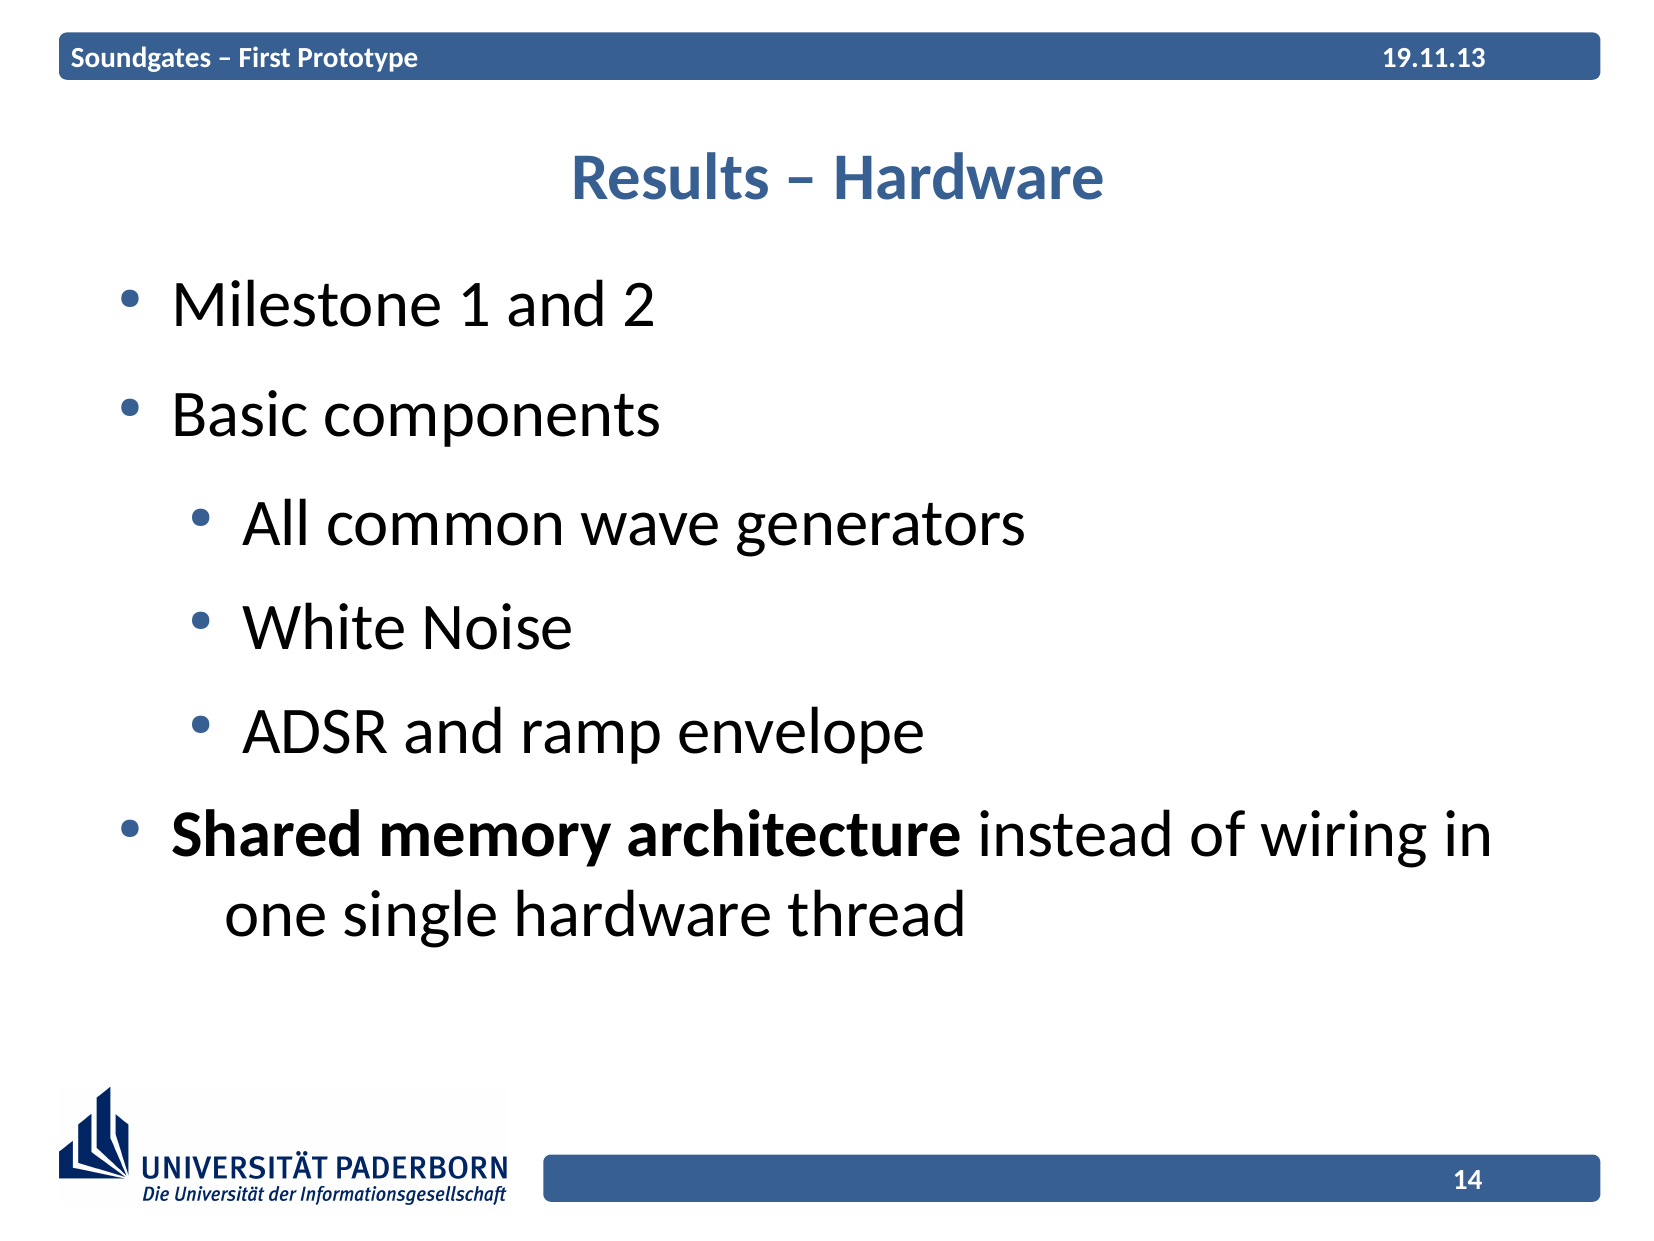

Soundgates – First Prototype
19.11.13
# Results – Hardware
Milestone 1 and 2
Basic components
All common wave generators
White Noise
ADSR and ramp envelope
Shared memory architecture instead of wiring in one single hardware thread